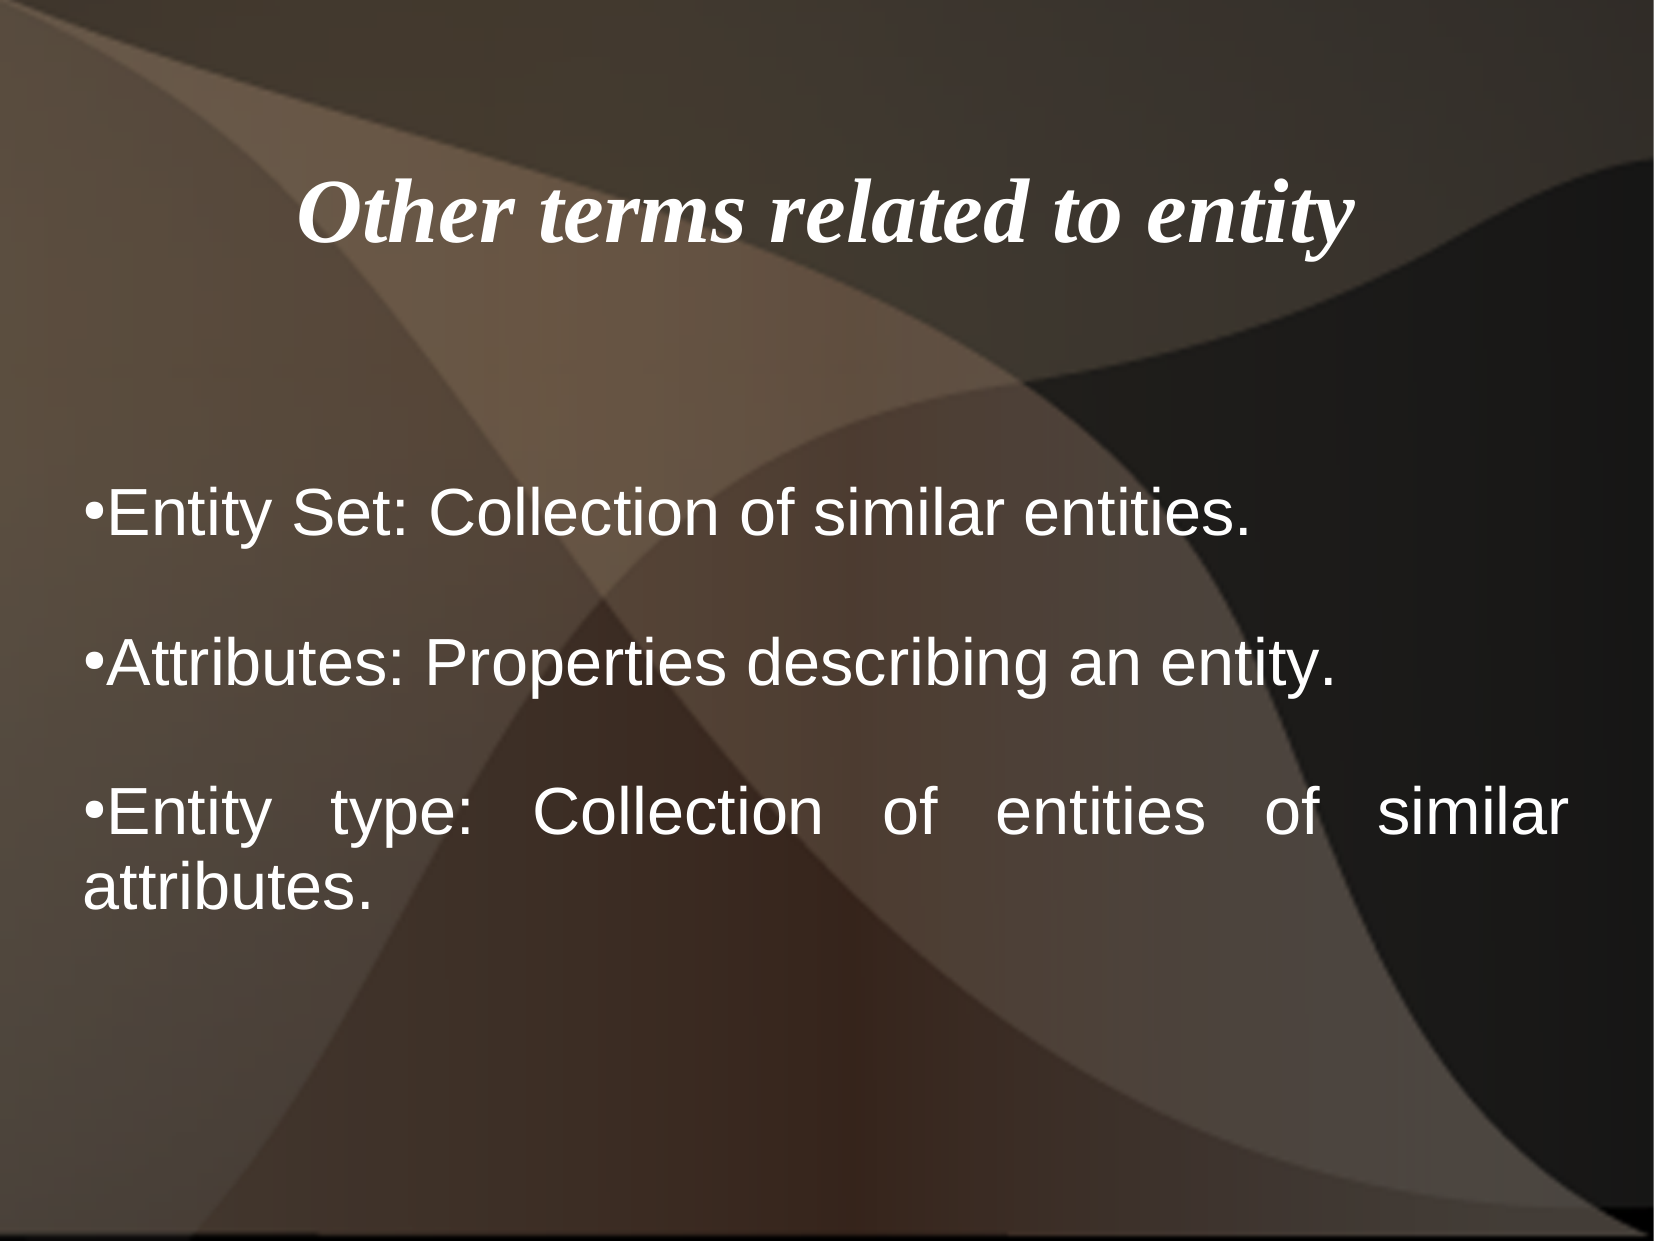

# Other terms related to entity
Entity Set: Collection of similar entities.
Attributes: Properties describing an entity.
Entity type: Collection of entities of similar attributes.